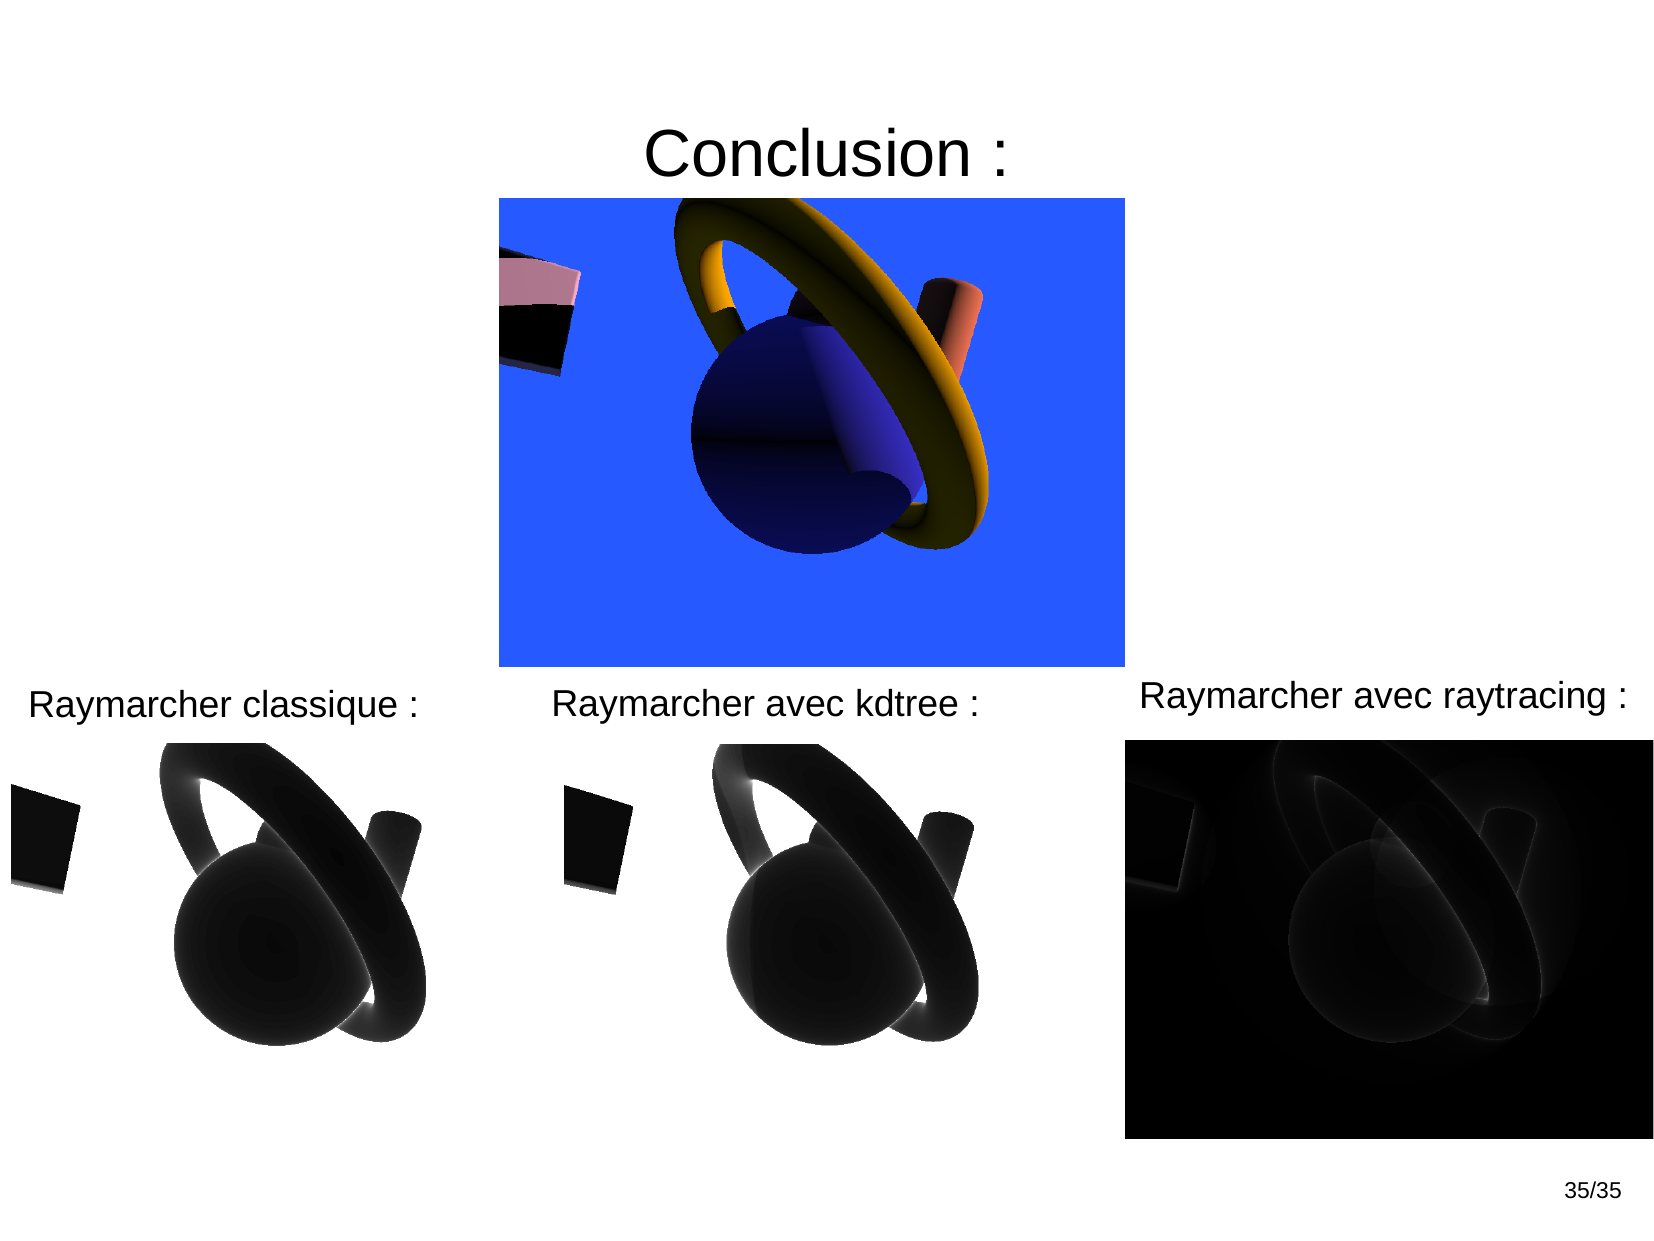

# Conclusion :
Raymarcher avec raytracing :
Raymarcher avec kdtree :
Raymarcher classique :
35/35